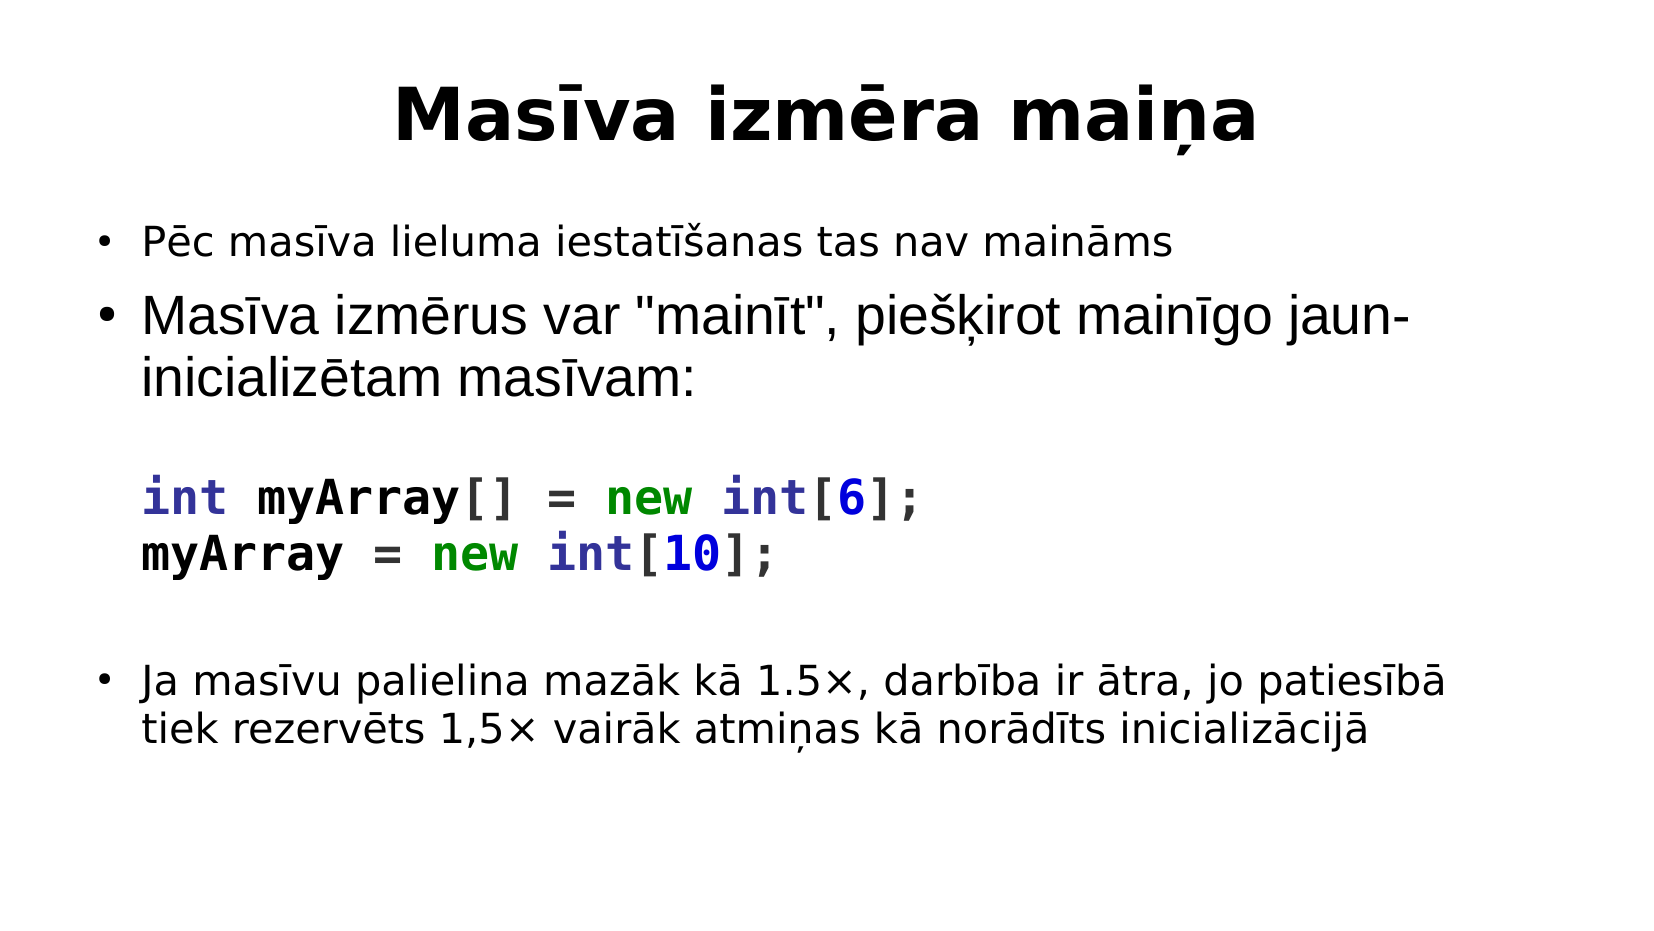

# Masīva izmēra maiņa
Pēc masīva lieluma iestatīšanas tas nav maināms
Masīva izmērus var "mainīt", piešķirot mainīgo jaun-inicializētam masīvam:
int myArray[] = new int[6];
myArray = new int[10];
Ja masīvu palielina mazāk kā 1.5×, darbība ir ātra, jo patiesībā tiek rezervēts 1,5× vairāk atmiņas kā norādīts inicializācijā